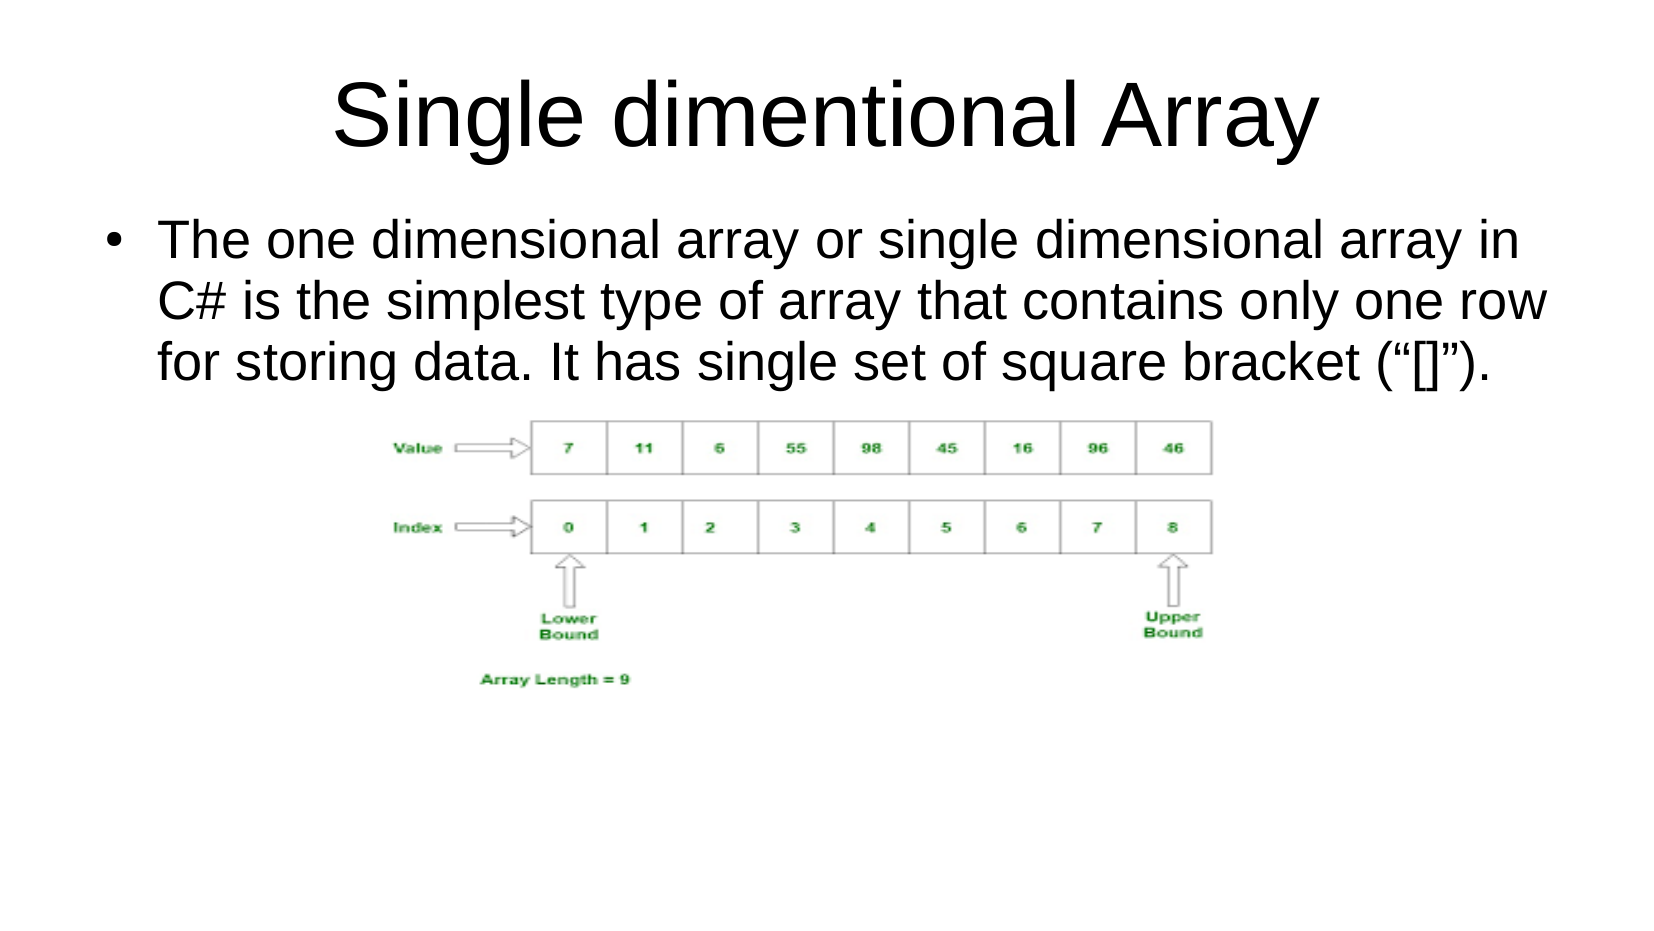

# Single dimentional Array
The one dimensional array or single dimensional array in C# is the simplest type of array that contains only one row for storing data. It has single set of square bracket (“[]”).